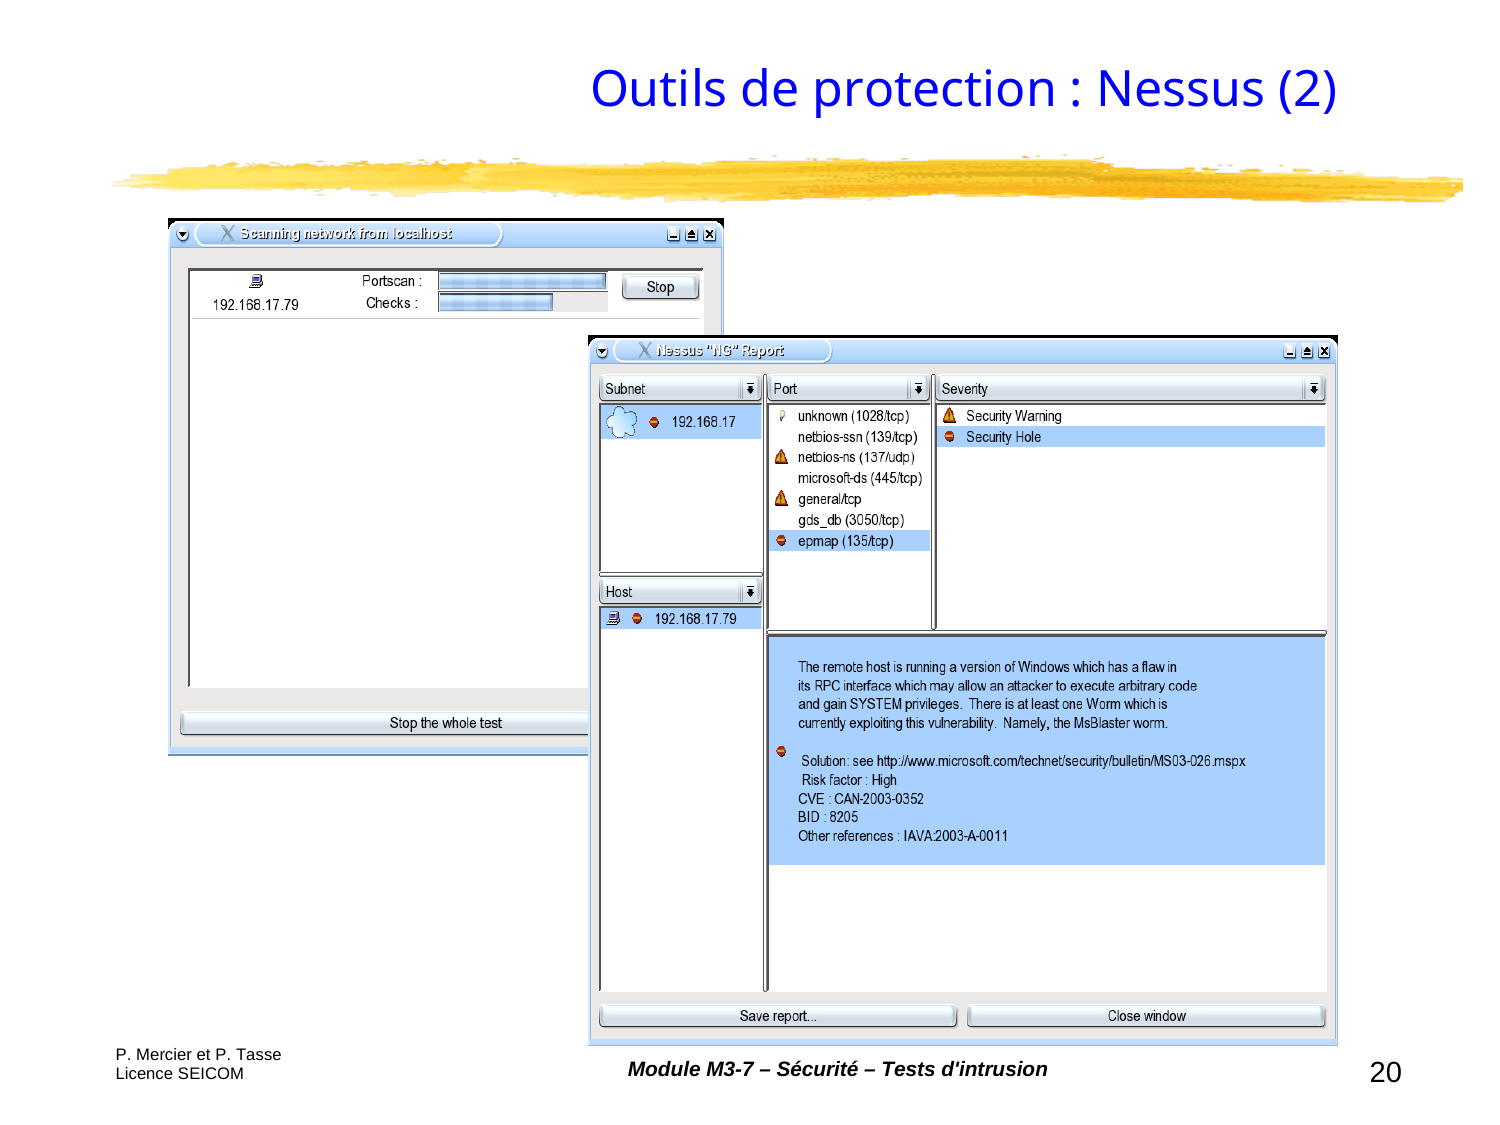

# Outils de protection : Nessus (2)
20